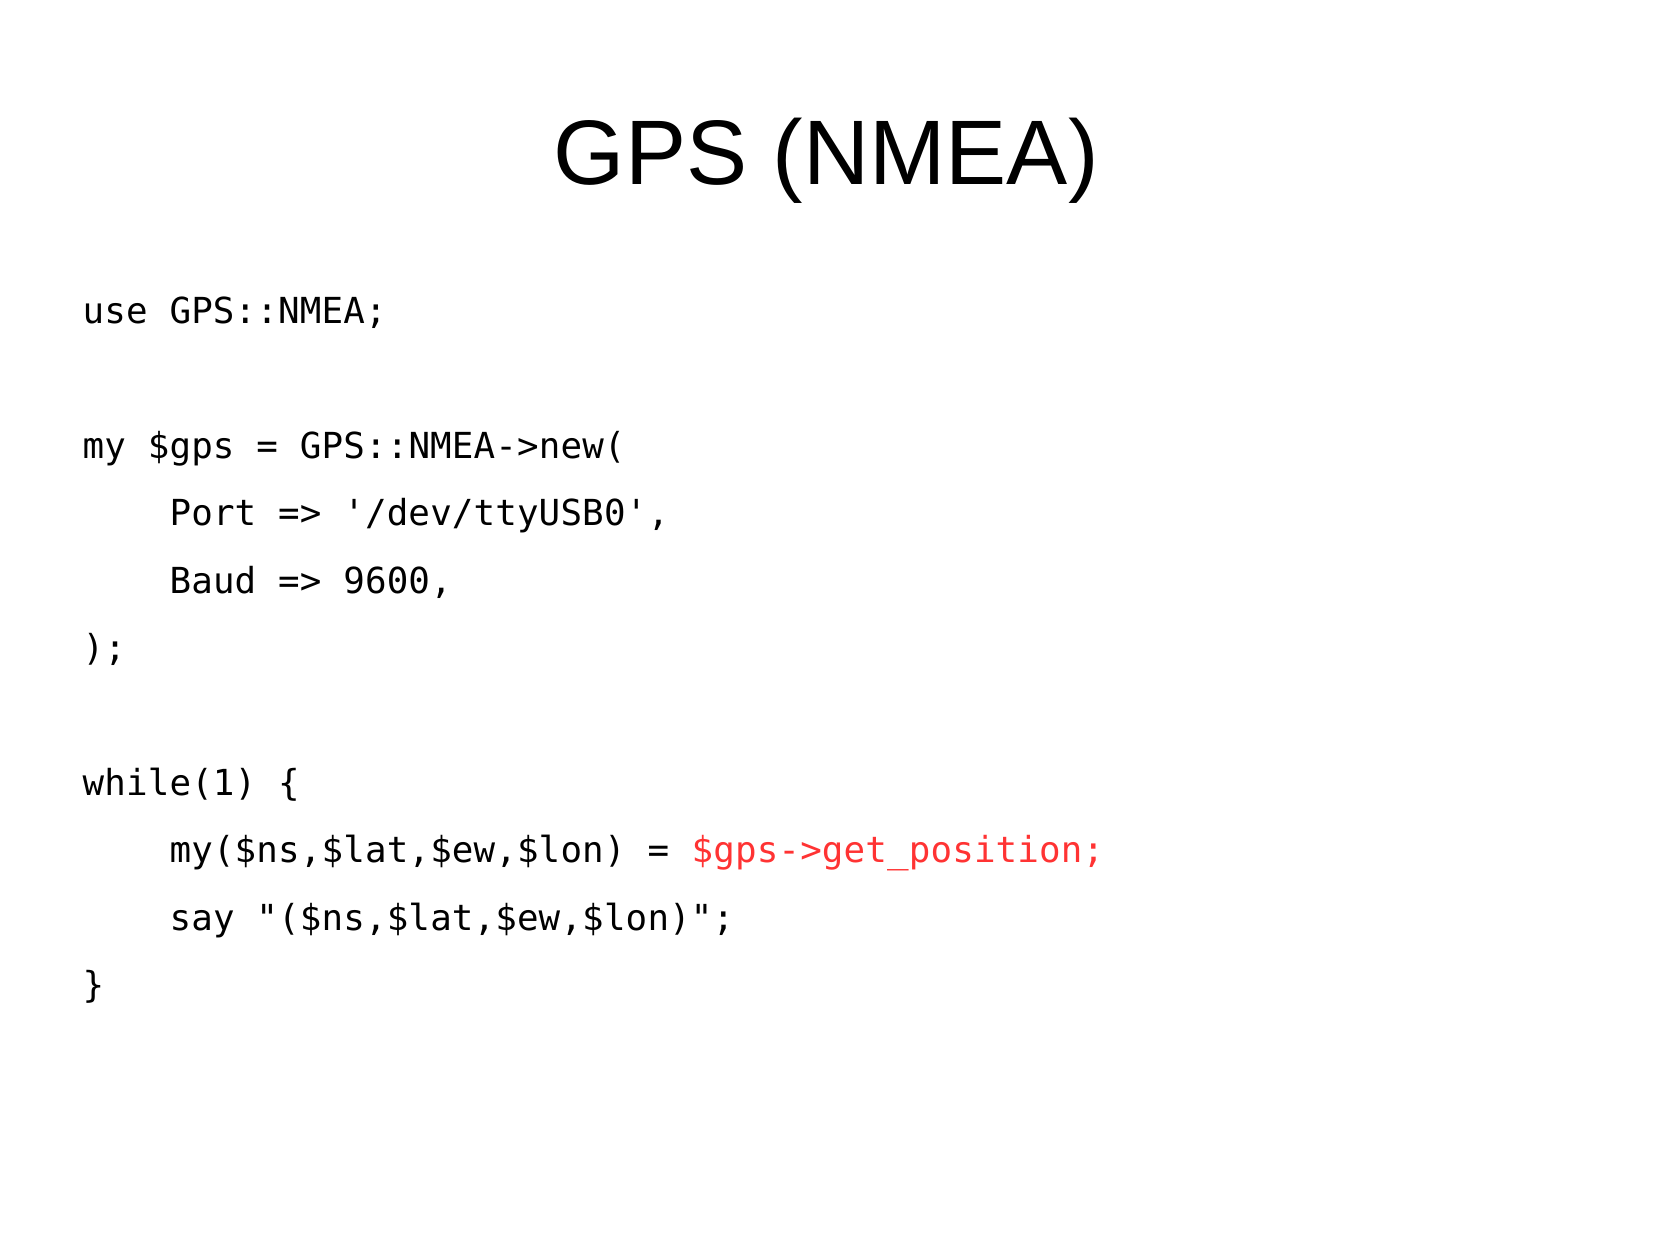

# GPS (NMEA)
use GPS::NMEA;
my $gps = GPS::NMEA->new(
 Port => '/dev/ttyUSB0',
 Baud => 9600,
);
while(1) {
 my($ns,$lat,$ew,$lon) = $gps->get_position;
 say "($ns,$lat,$ew,$lon)";
}